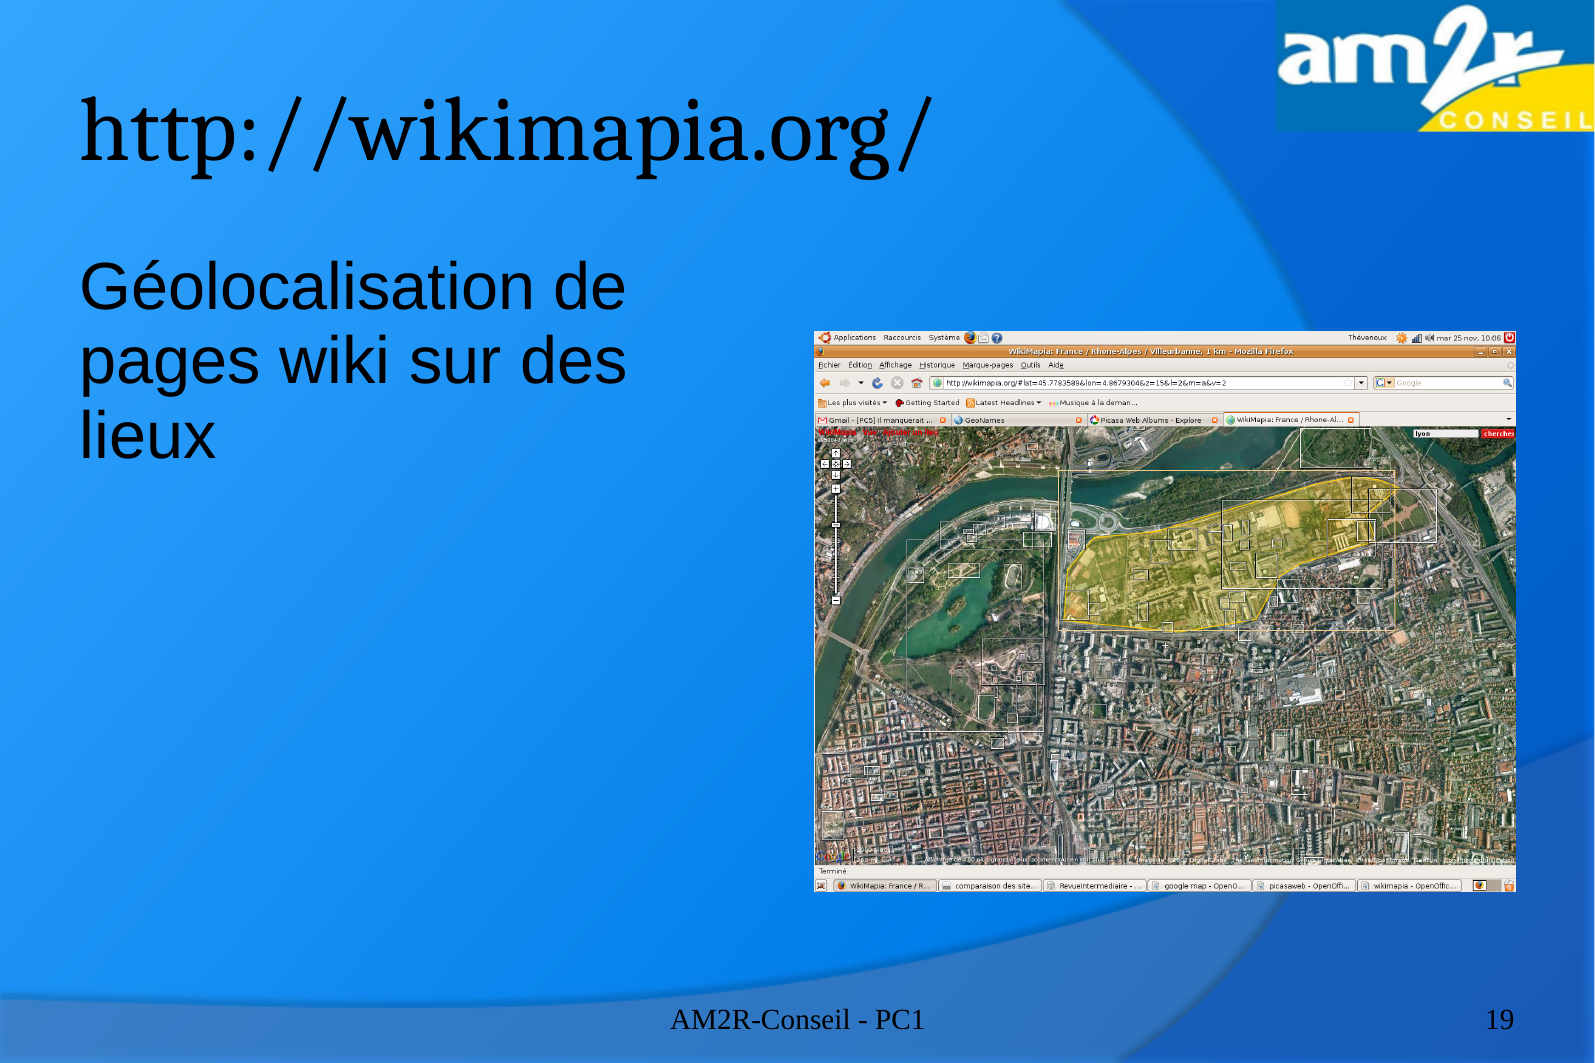

# http://wikimapia.org/
Géolocalisation de pages wiki sur des lieux
AM2R-Conseil - PC1
19